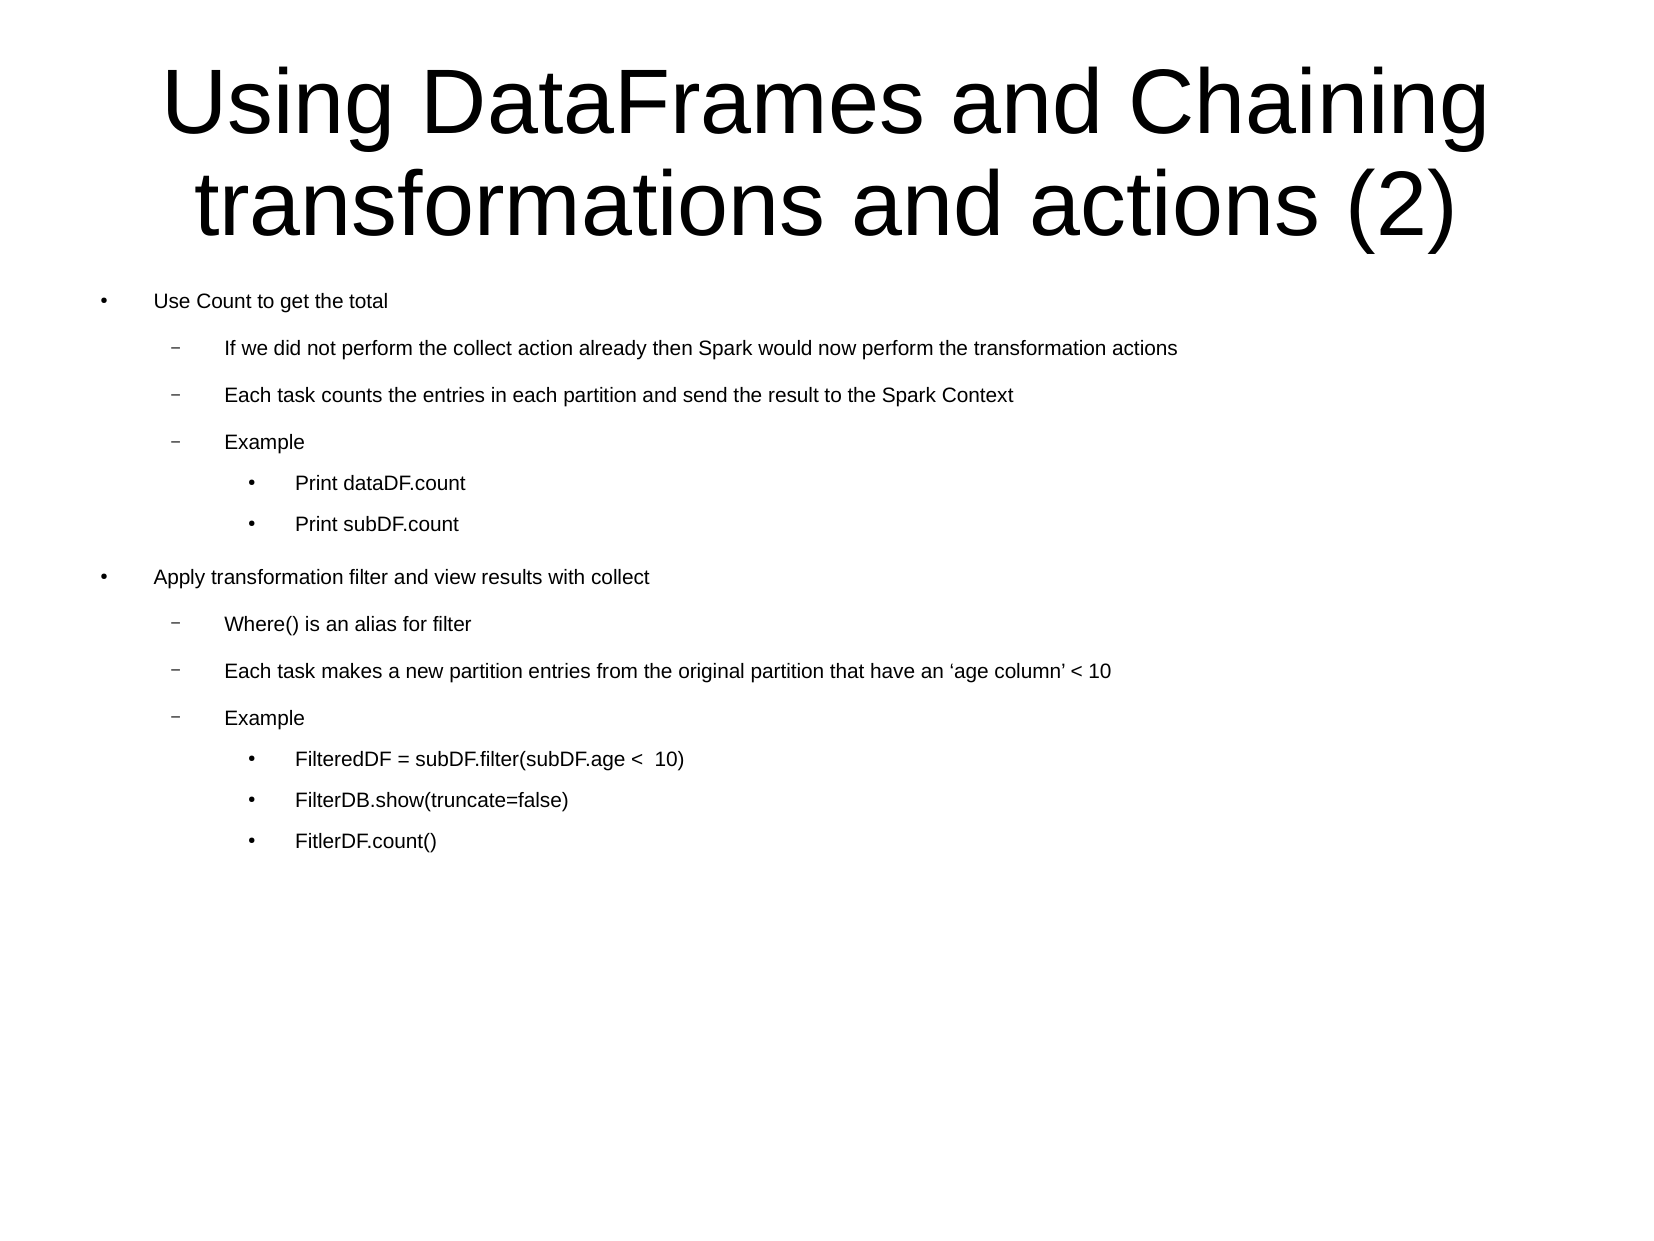

# Using DataFrames and Chaining transformations and actions (2)
Use Count to get the total
If we did not perform the collect action already then Spark would now perform the transformation actions
Each task counts the entries in each partition and send the result to the Spark Context
Example
Print dataDF.count
Print subDF.count
Apply transformation filter and view results with collect
Where() is an alias for filter
Each task makes a new partition entries from the original partition that have an ‘age column’ < 10
Example
FilteredDF = subDF.filter(subDF.age < 10)
FilterDB.show(truncate=false)
FitlerDF.count()